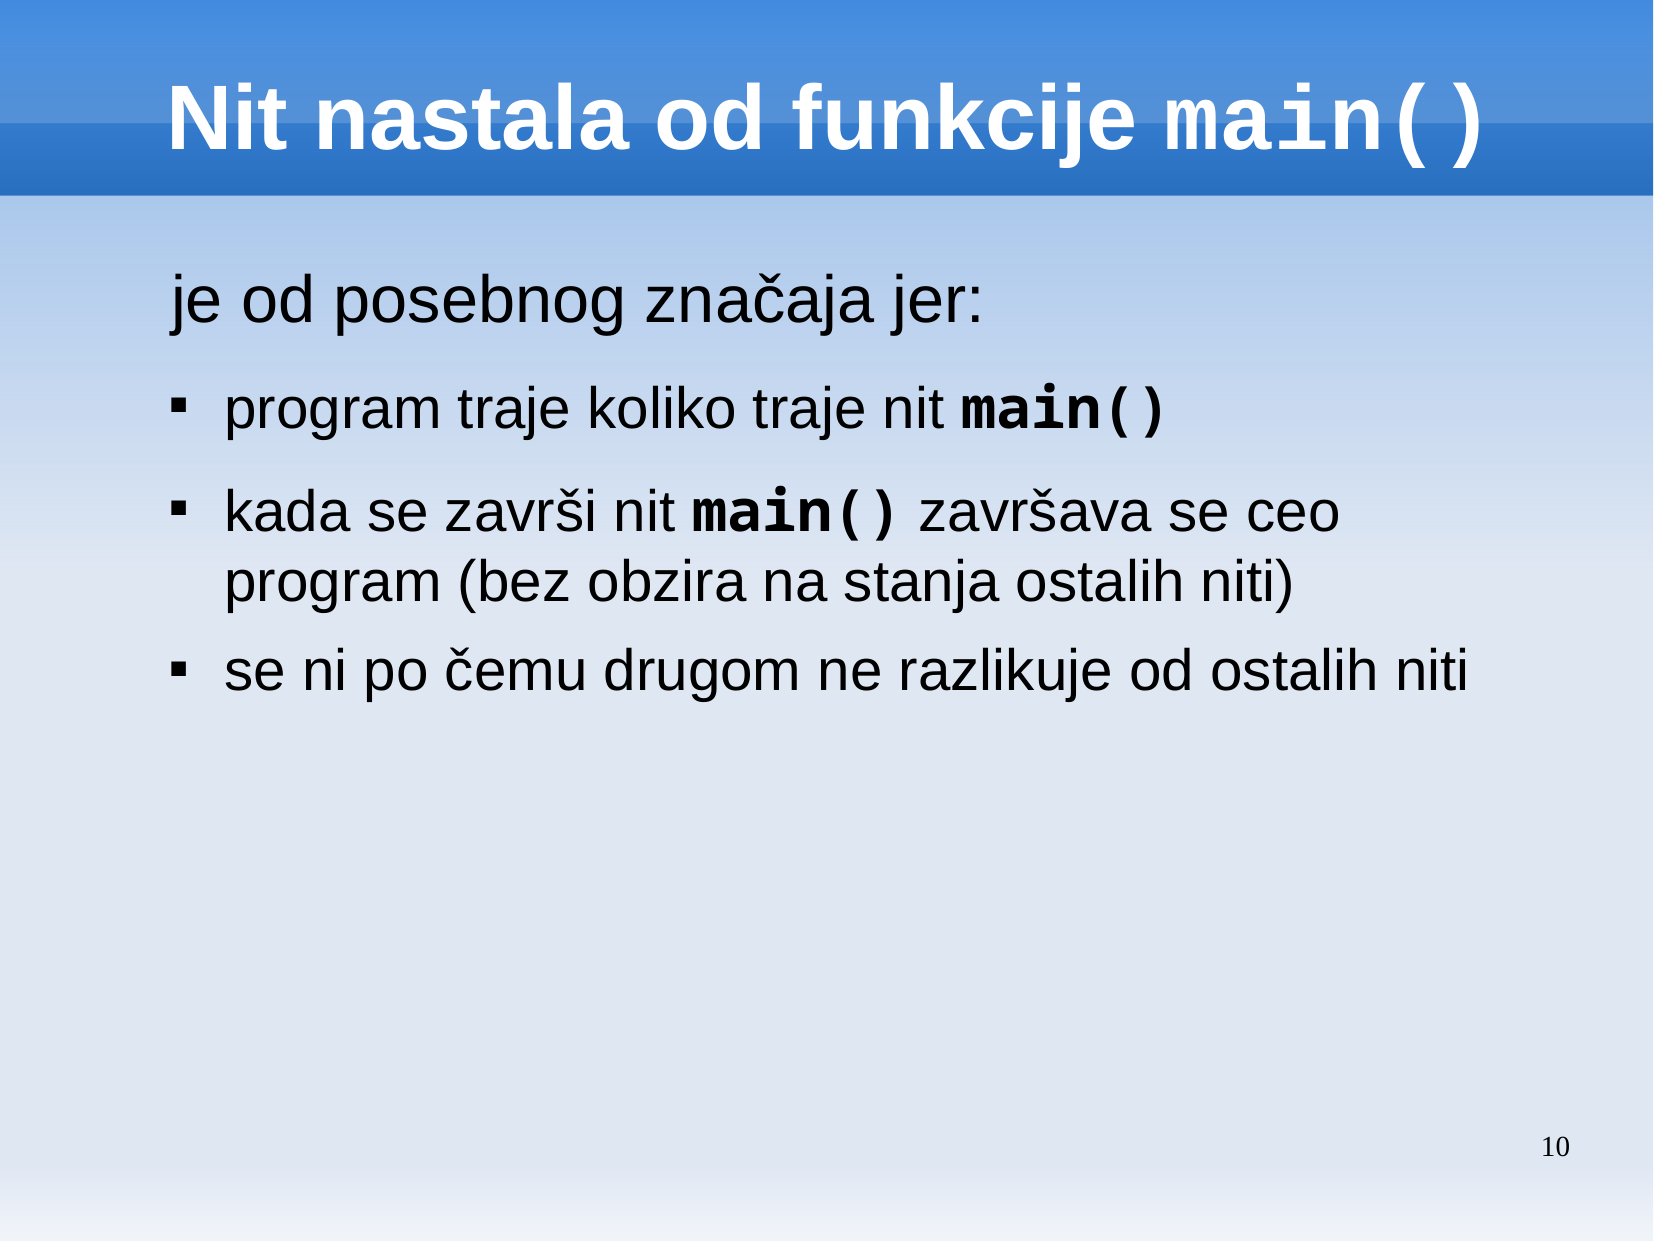

# Nit nastala od funkcije main()
je od posebnog značaja jer:
program traje koliko traje nit main()
kada se završi nit main() završava se ceo program (bez obzira na stanja ostalih niti)
se ni po čemu drugom ne razlikuje od ostalih niti
10